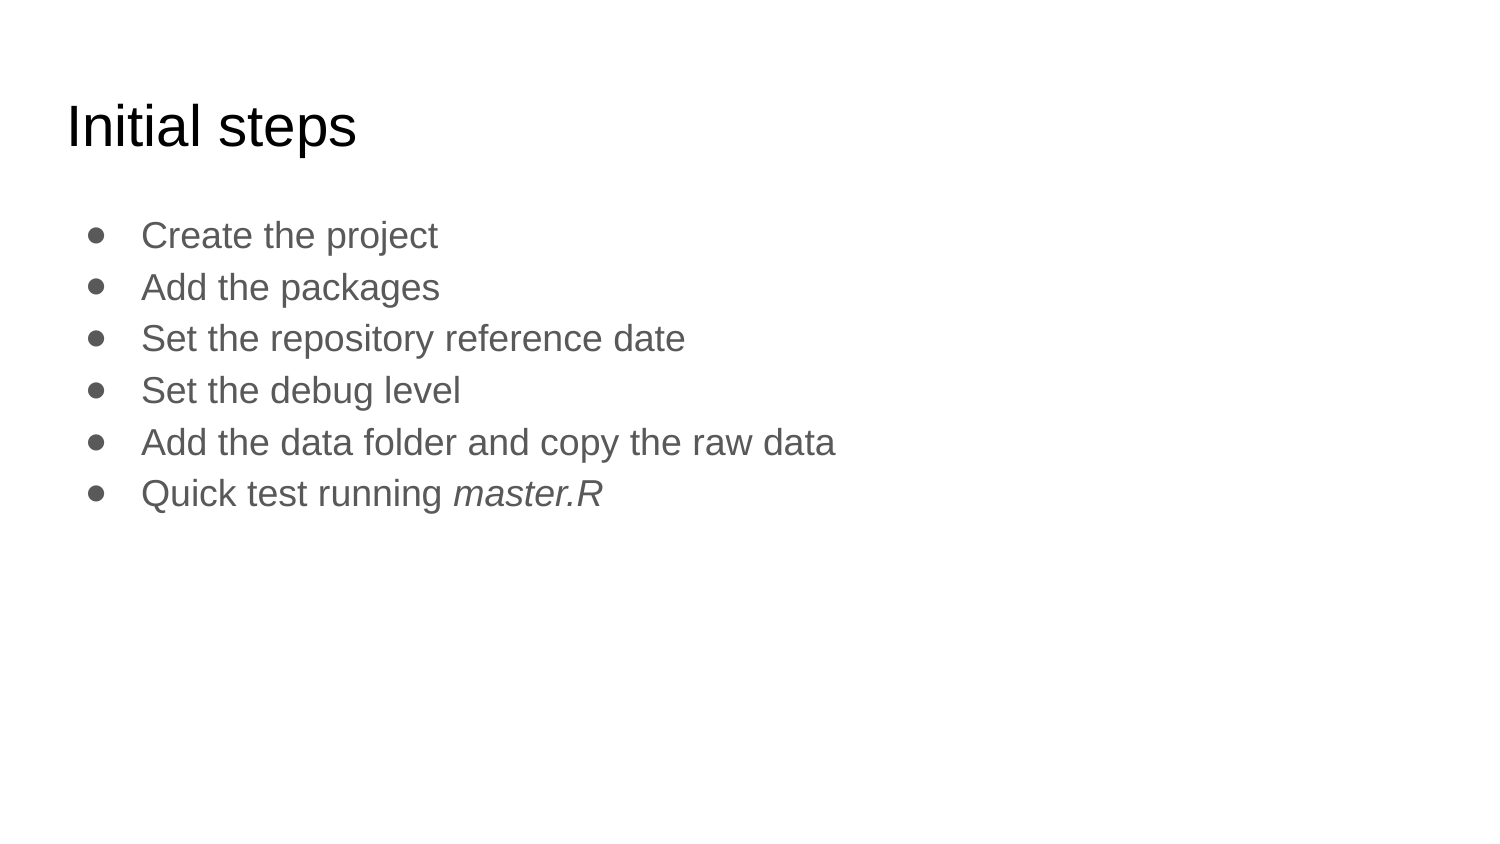

# Initial steps
Create the project
Add the packages
Set the repository reference date
Set the debug level
Add the data folder and copy the raw data
Quick test running master.R